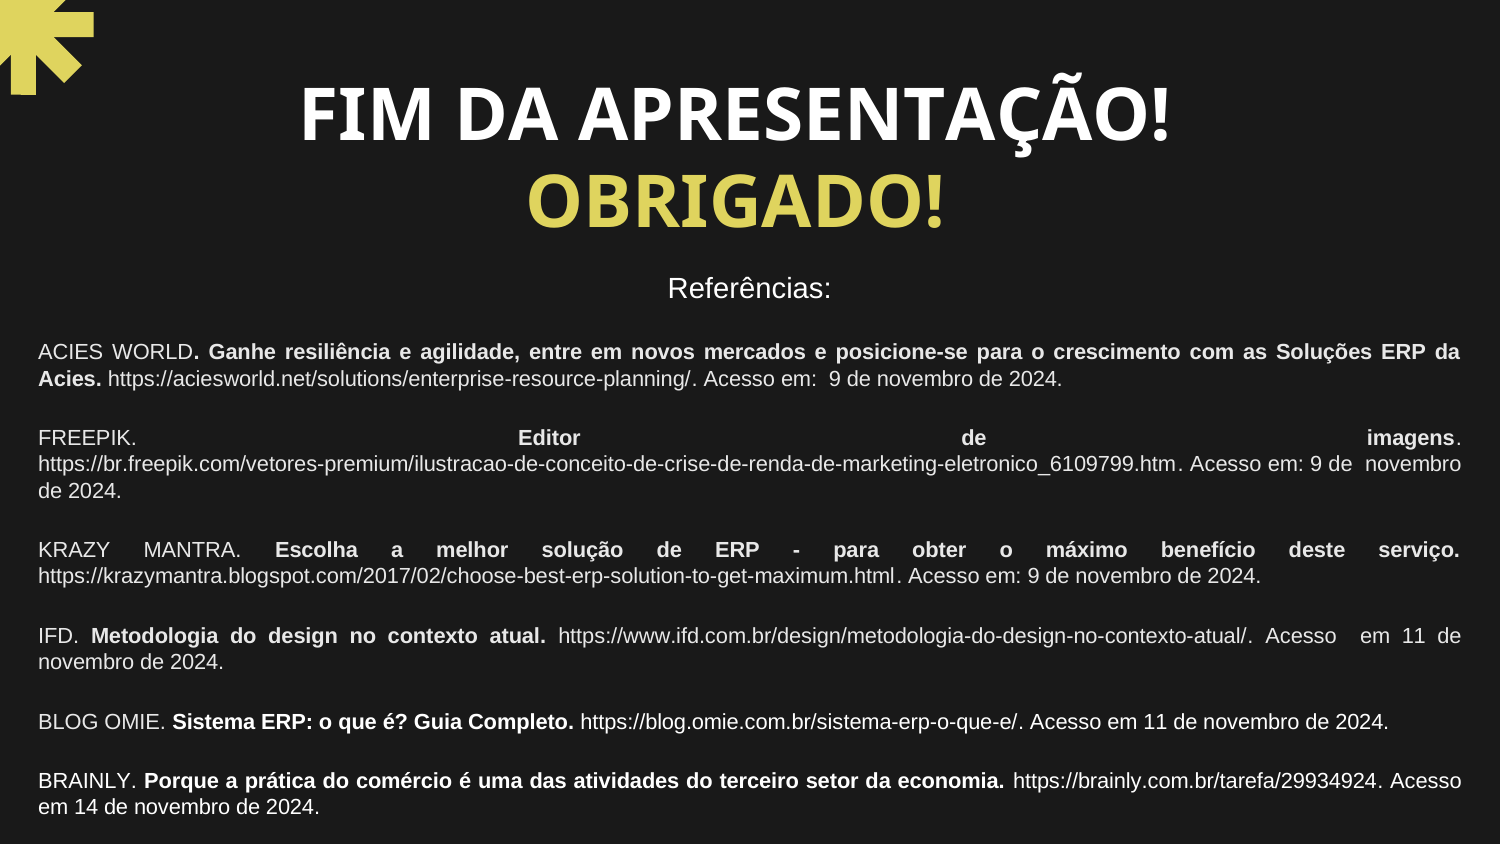

# FIM DA APRESENTAÇÃO! OBRIGADO!
Referências:
ACIES WORLD. Ganhe resiliência e agilidade, entre em novos mercados e posicione-se para o crescimento com as Soluções ERP da Acies. https://aciesworld.net/solutions/enterprise-resource-planning/. Acesso em: 9 de novembro de 2024.
FREEPIK. Editor de imagens. https://br.freepik.com/vetores-premium/ilustracao-de-conceito-de-crise-de-renda-de-marketing-eletronico_6109799.htm. Acesso em: 9 de novembro de 2024.
KRAZY MANTRA. Escolha a melhor solução de ERP - para obter o máximo benefício deste serviço. https://krazymantra.blogspot.com/2017/02/choose-best-erp-solution-to-get-maximum.html. Acesso em: 9 de novembro de 2024.
IFD. Metodologia do design no contexto atual. https://www.ifd.com.br/design/metodologia-do-design-no-contexto-atual/. Acesso em 11 de novembro de 2024.
BLOG OMIE. Sistema ERP: o que é? Guia Completo. https://blog.omie.com.br/sistema-erp-o-que-e/. Acesso em 11 de novembro de 2024.
BRAINLY. Porque a prática do comércio é uma das atividades do terceiro setor da economia. https://brainly.com.br/tarefa/29934924. Acesso em 14 de novembro de 2024.